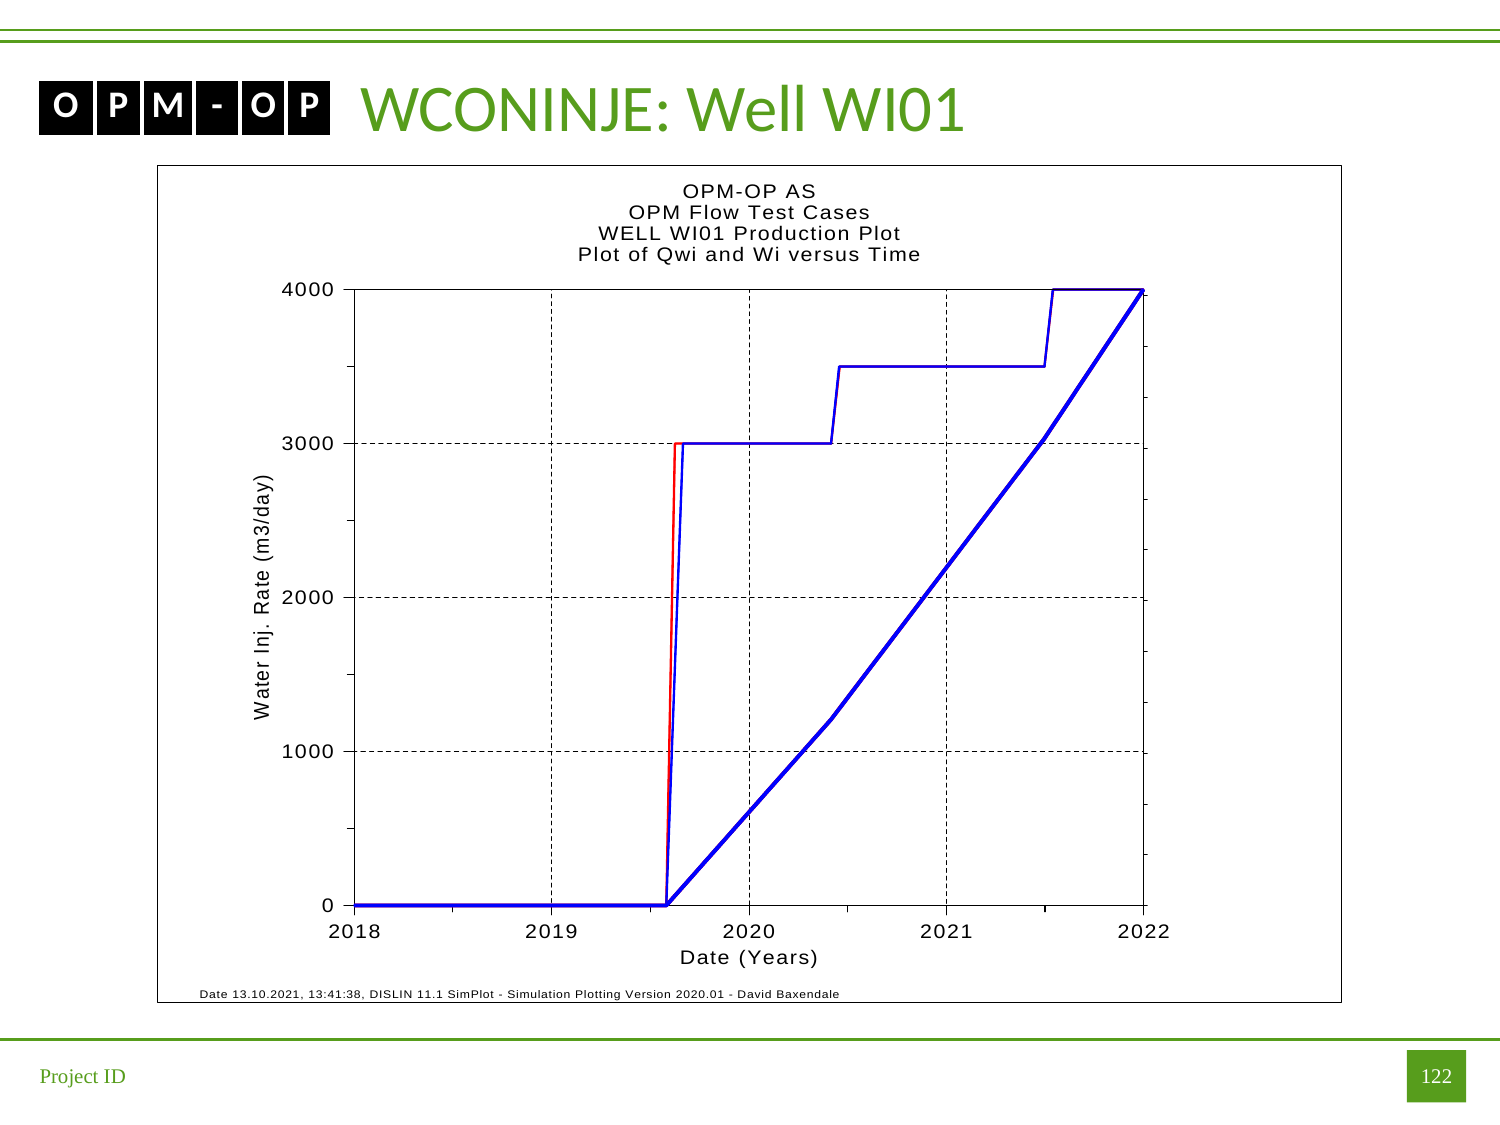

# WCONINJE: well wI01
Project ID
122